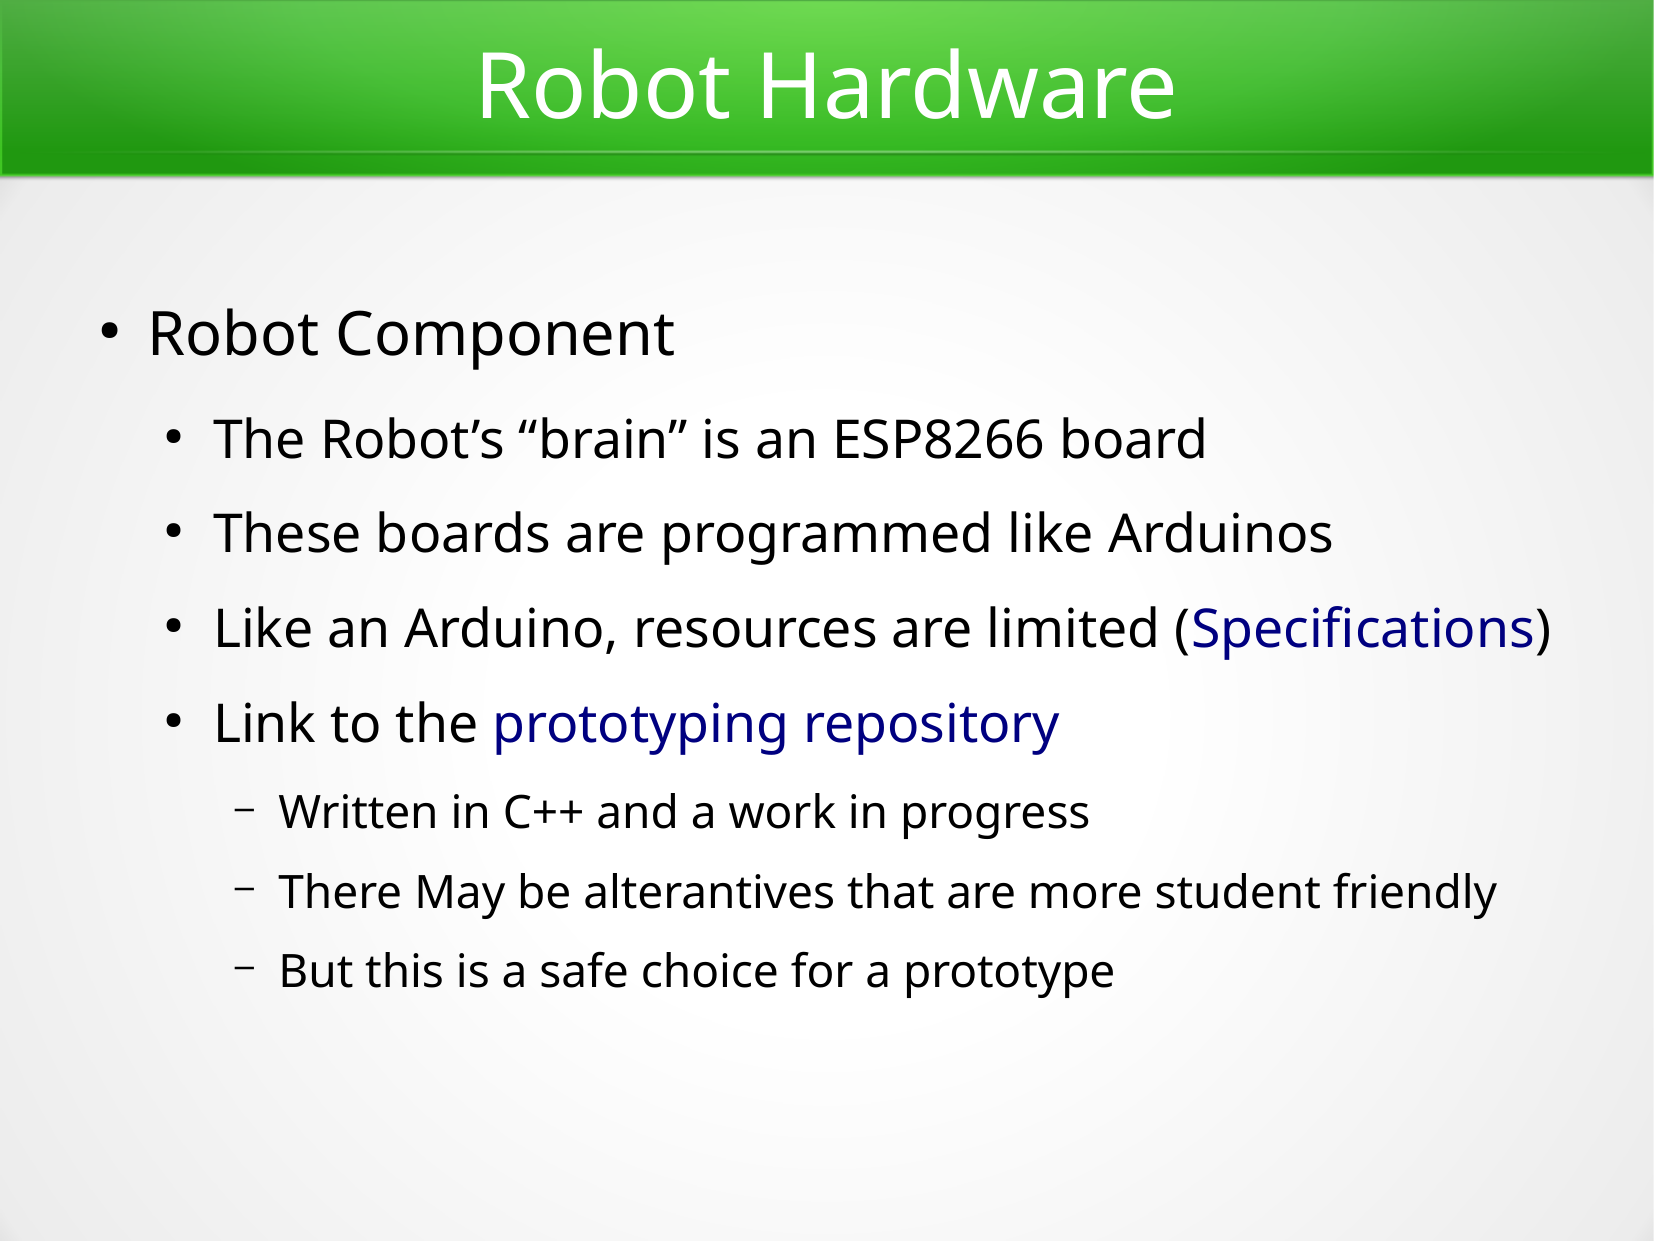

# Robot Hardware
Robot Component
The Robot’s “brain” is an ESP8266 board
These boards are programmed like Arduinos
Like an Arduino, resources are limited (Specifications)
Link to the prototyping repository
Written in C++ and a work in progress
There May be alterantives that are more student friendly
But this is a safe choice for a prototype